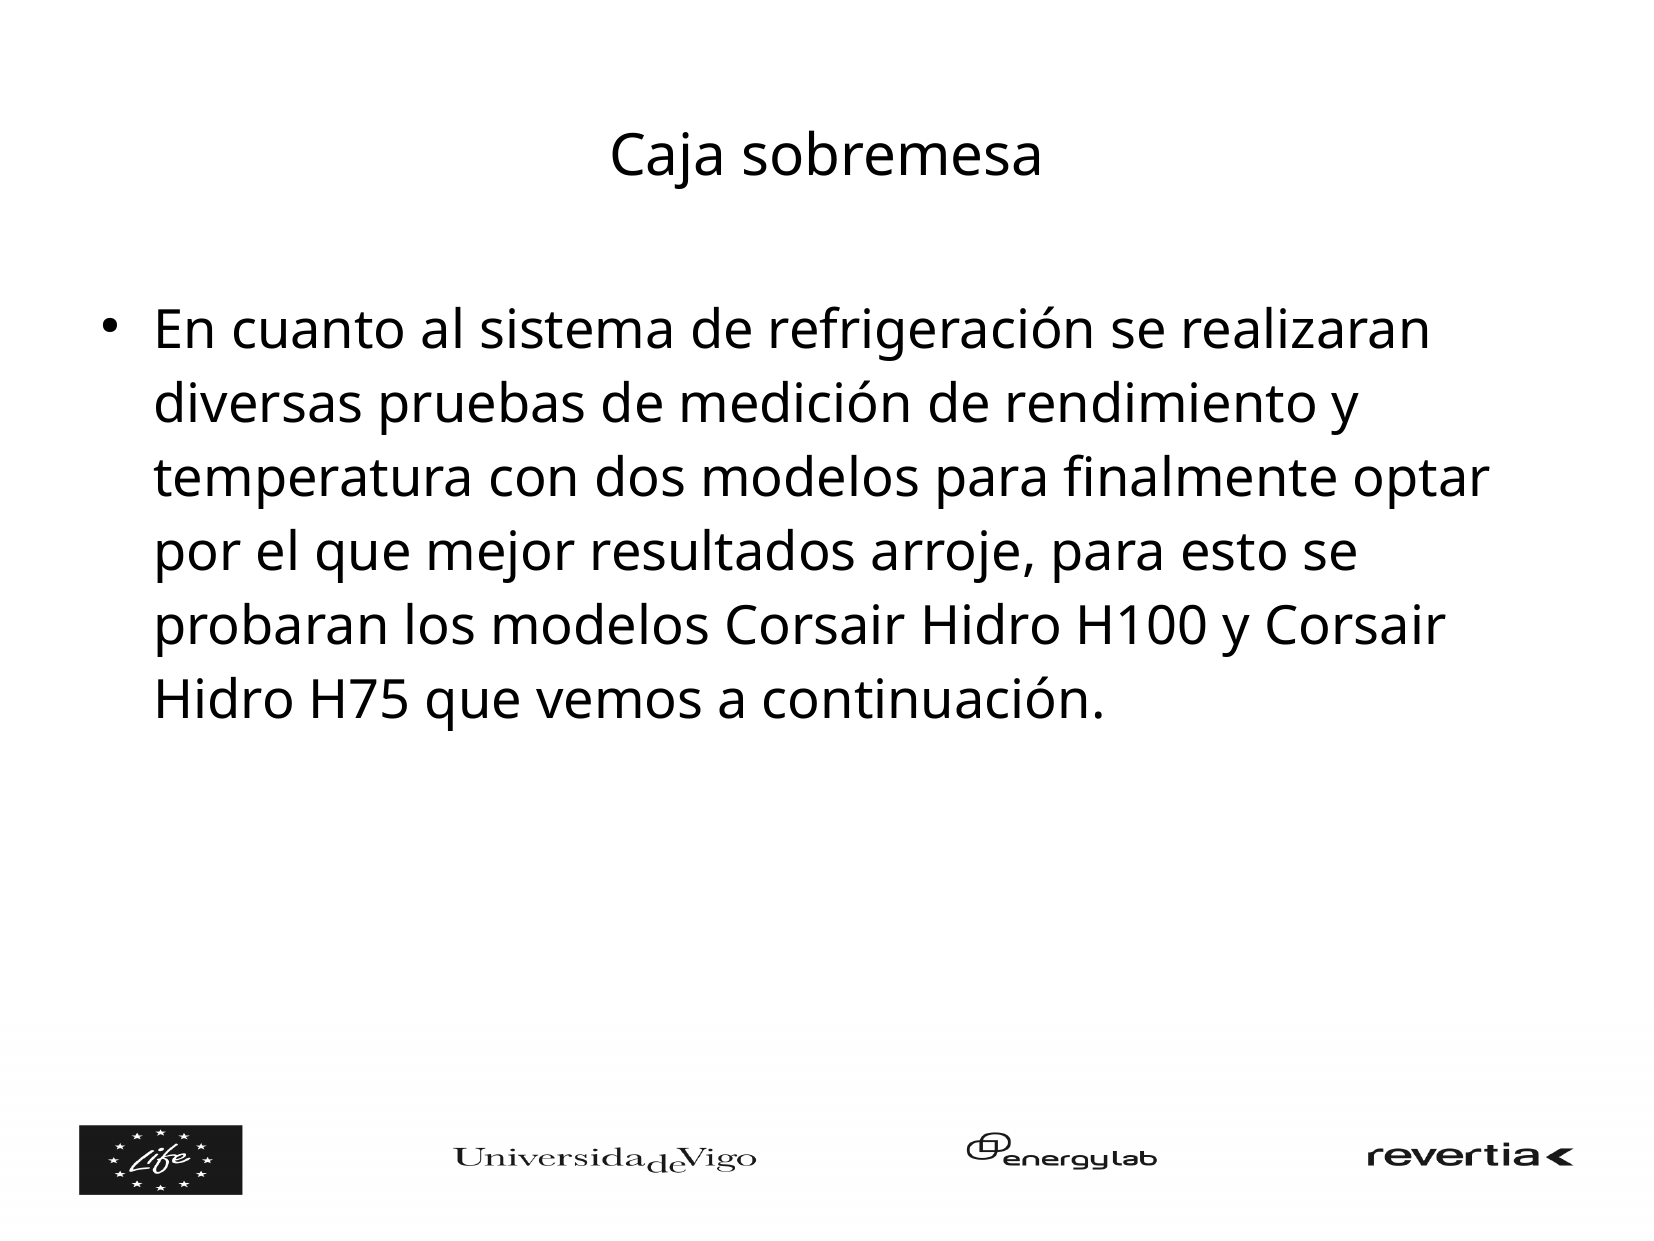

# Caja sobremesa
En cuanto al sistema de refrigeración se realizaran diversas pruebas de medición de rendimiento y temperatura con dos modelos para finalmente optar por el que mejor resultados arroje, para esto se probaran los modelos Corsair Hidro H100 y Corsair Hidro H75 que vemos a continuación.